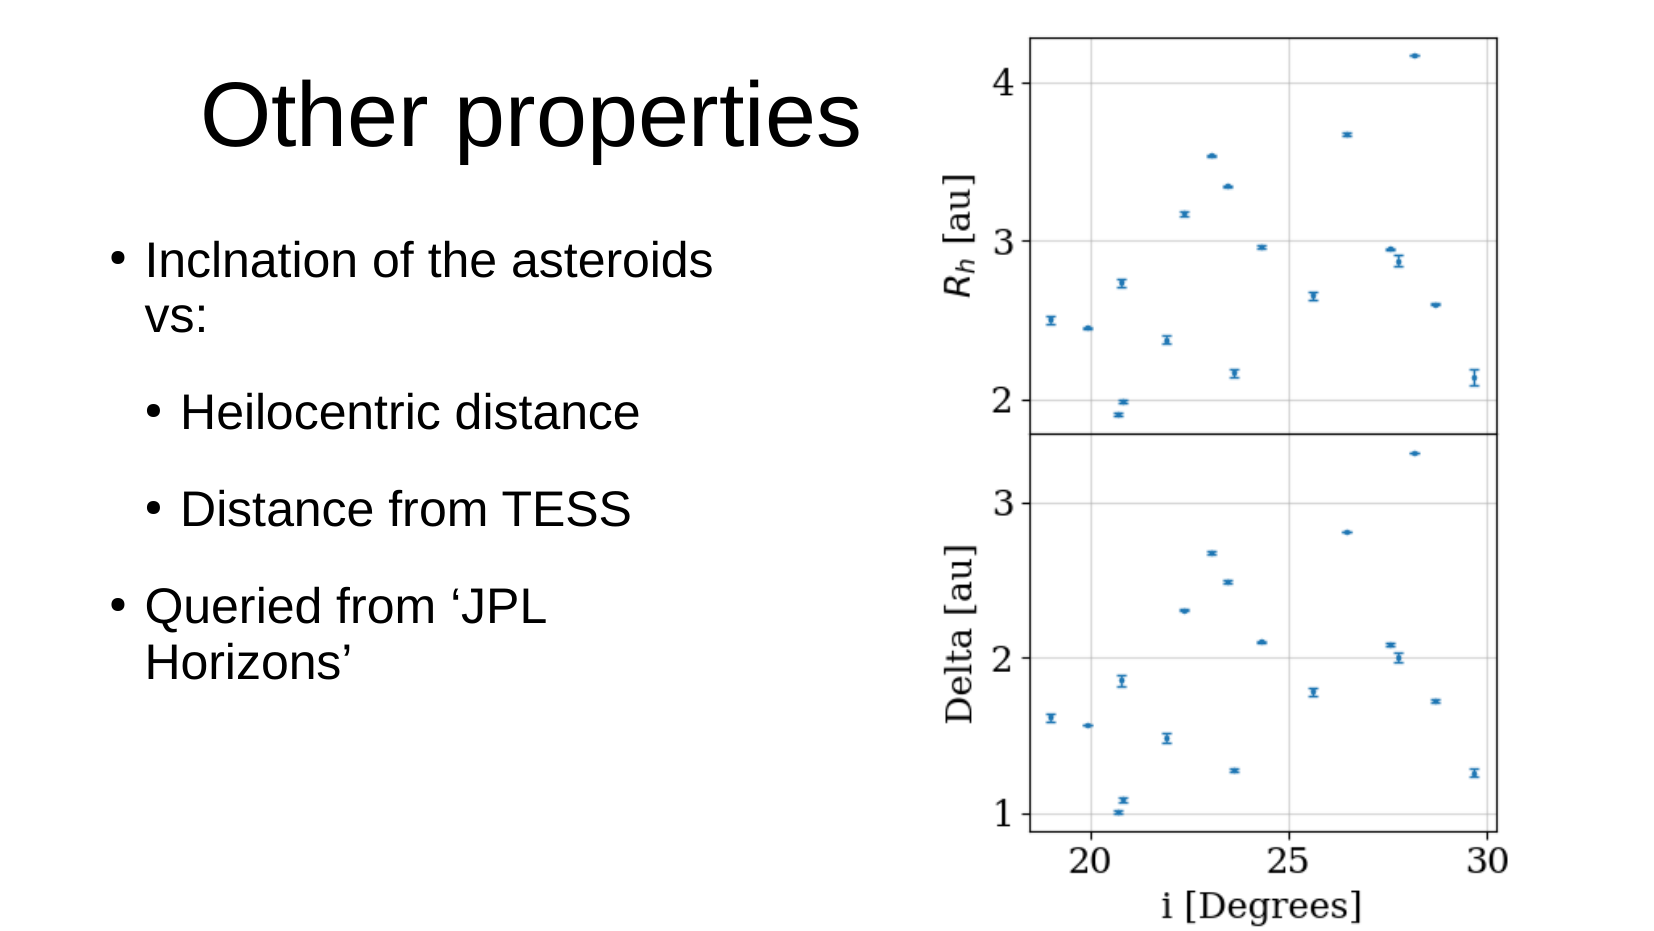

# Other properties
Inclnation of the asteroids vs:
Heilocentric distance
Distance from TESS
Queried from ‘JPL Horizons’